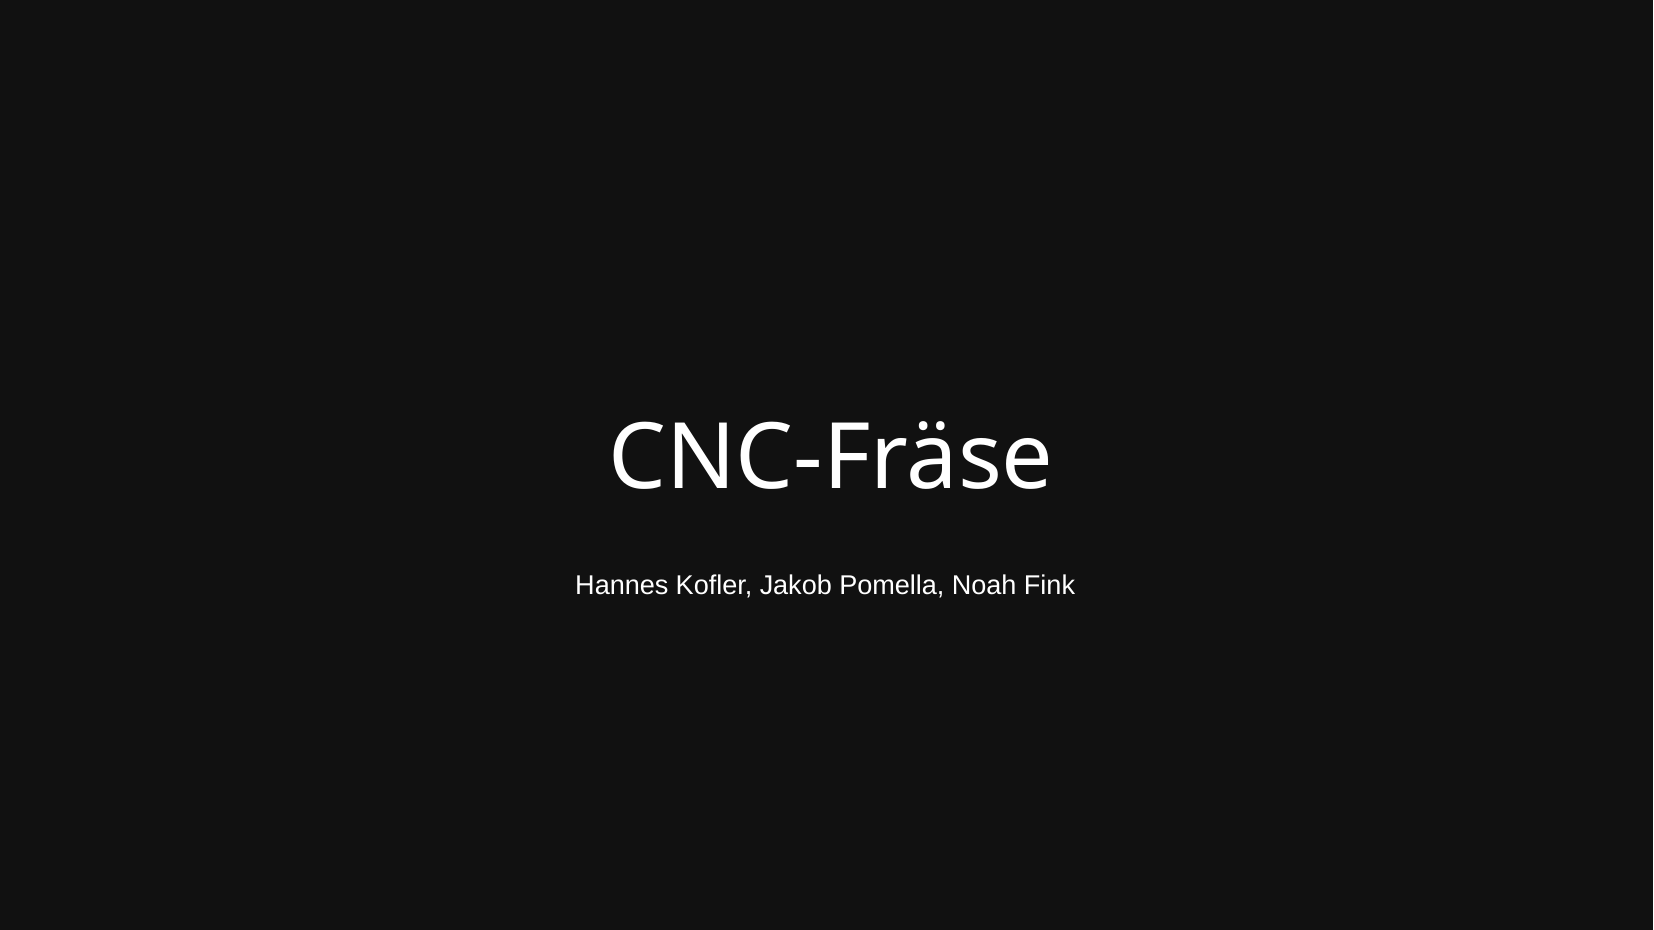

# CNC-Fräse
Hannes Kofler, Jakob Pomella, Noah Fink